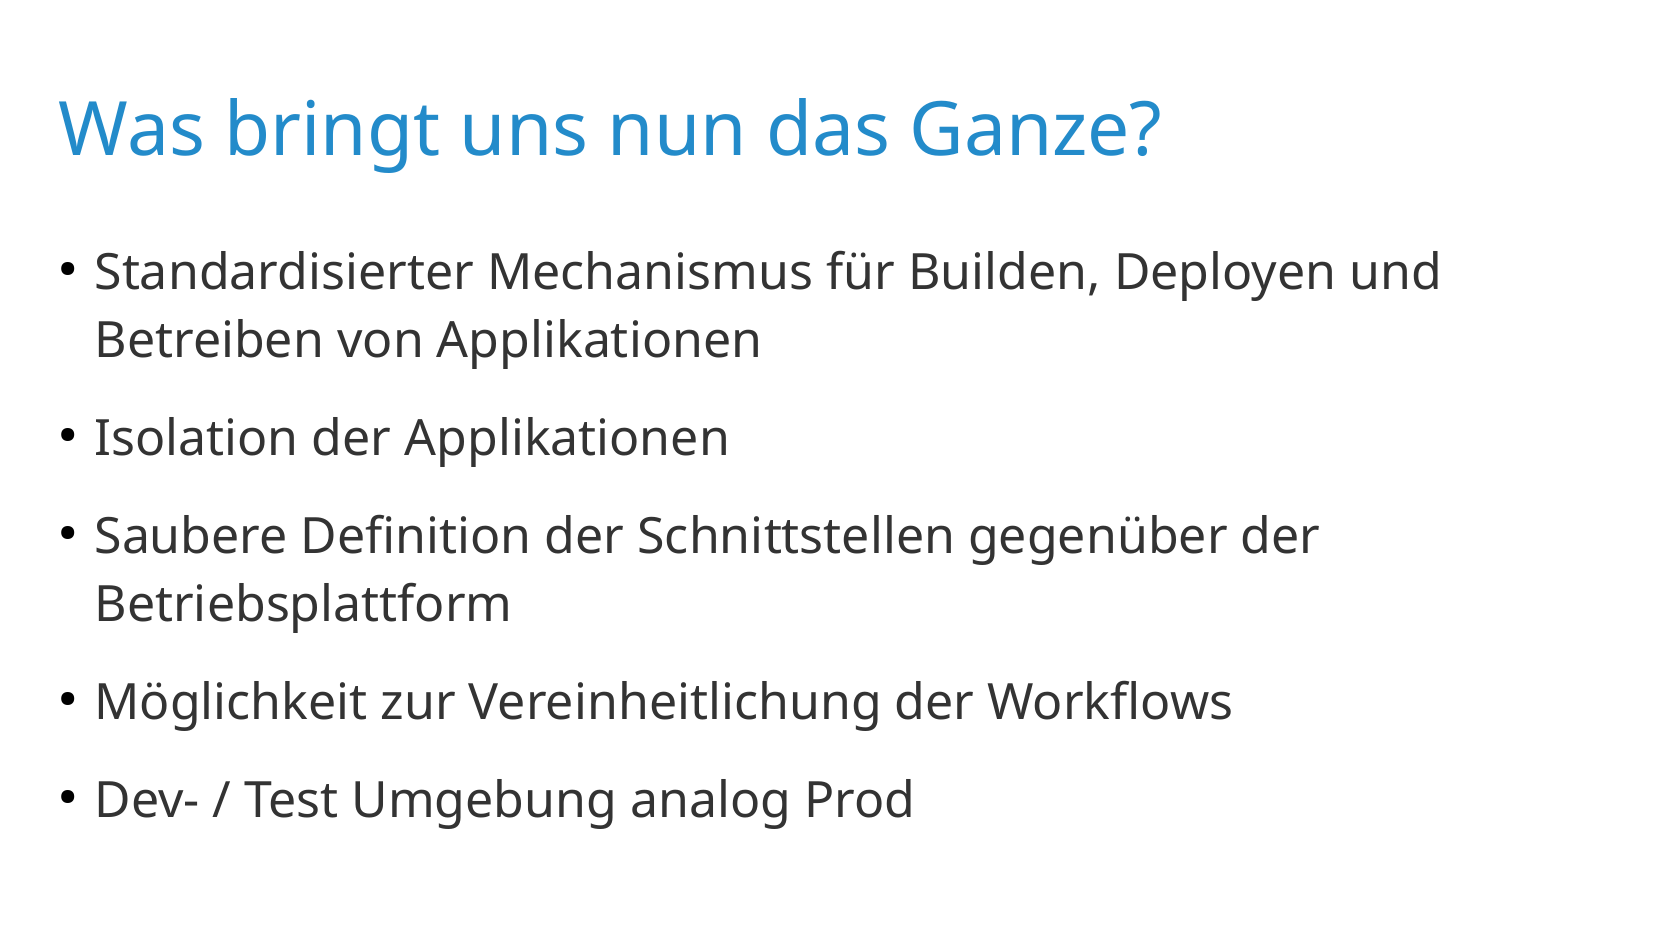

# Was bringt uns nun das Ganze?
Standardisierter Mechanismus für Builden, Deployen und Betreiben von Applikationen
Isolation der Applikationen
Saubere Definition der Schnittstellen gegenüber der Betriebsplattform
Möglichkeit zur Vereinheitlichung der Workflows
Dev- / Test Umgebung analog Prod